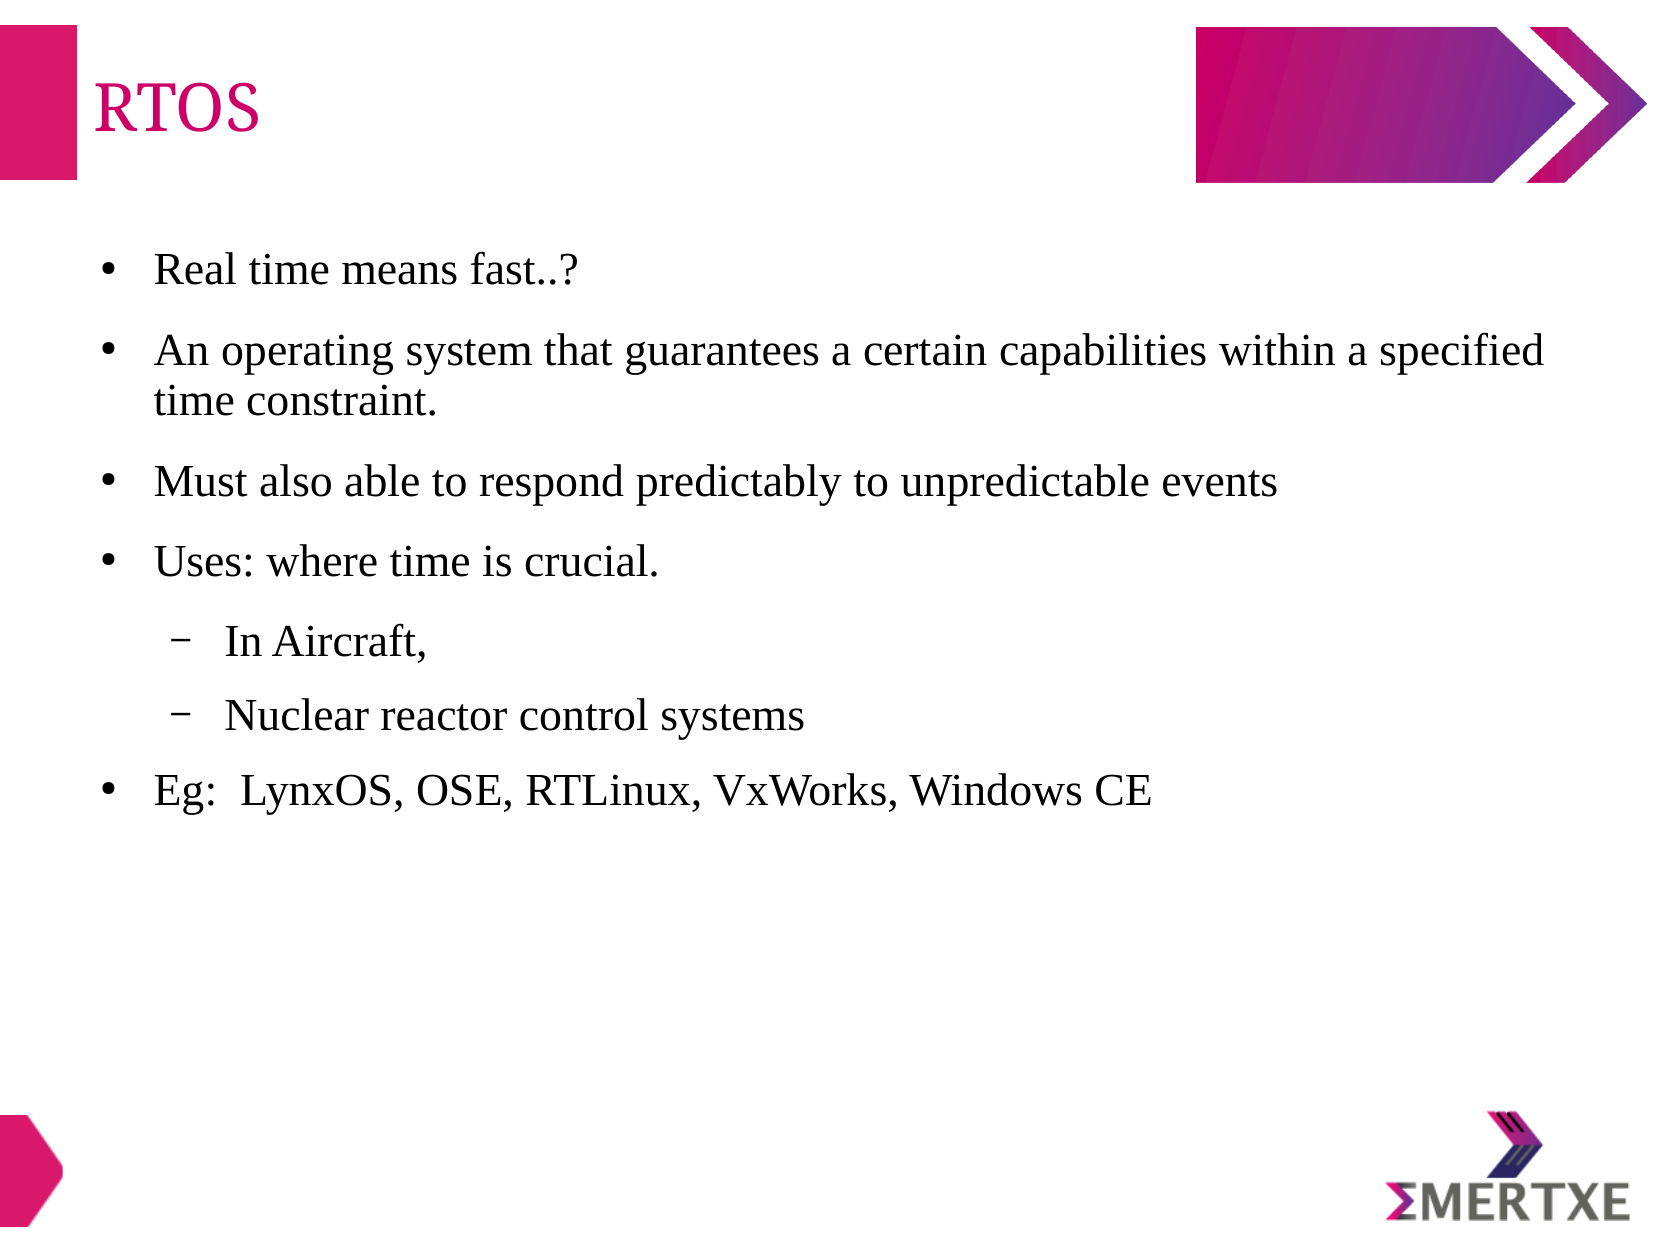

# RTOS
Real time means fast..?
An operating system that guarantees a certain capabilities within a specified time constraint.
Must also able to respond predictably to unpredictable events
Uses: where time is crucial.
In Aircraft,
Nuclear reactor control systems
Eg: LynxOS, OSE, RTLinux, VxWorks, Windows CE